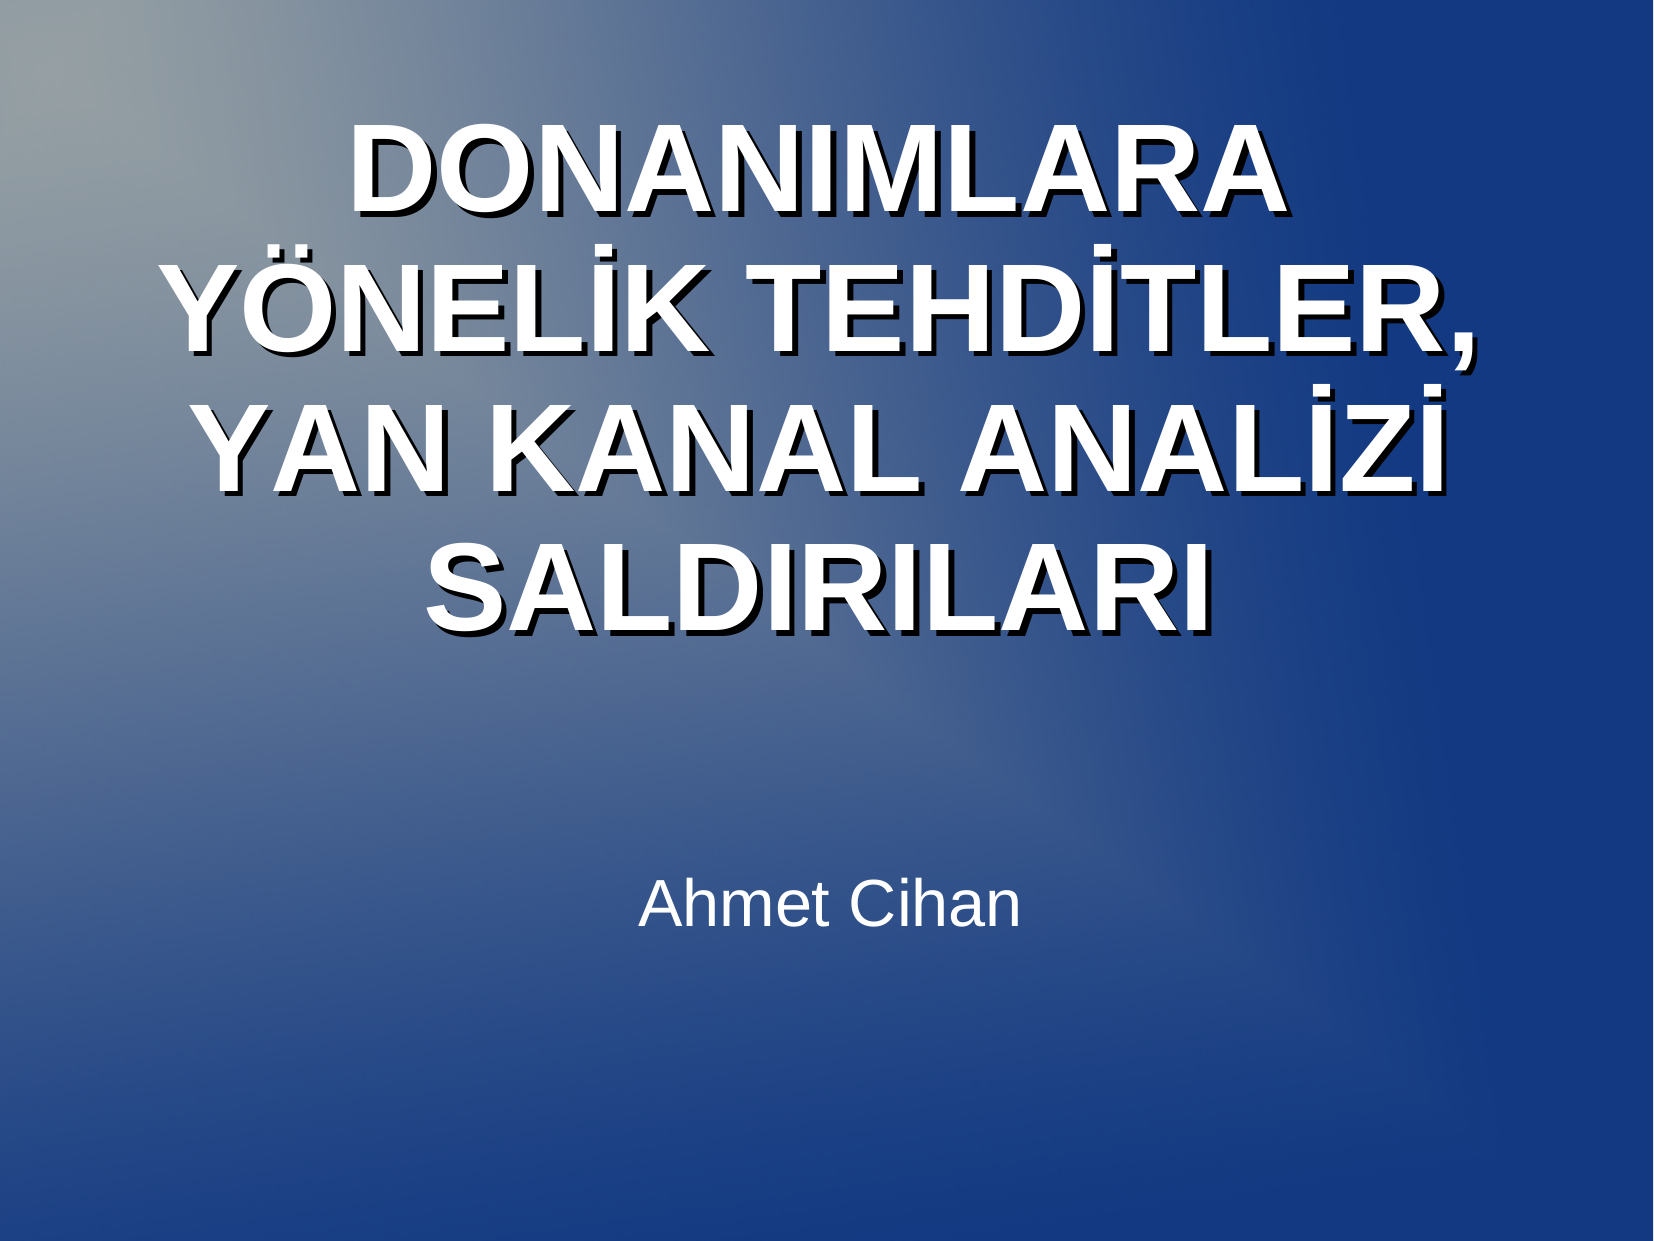

# DONANIMLARA YÖNELİK TEHDİTLER, YAN KANAL ANALİZİ SALDIRILARI
Ahmet Cihan